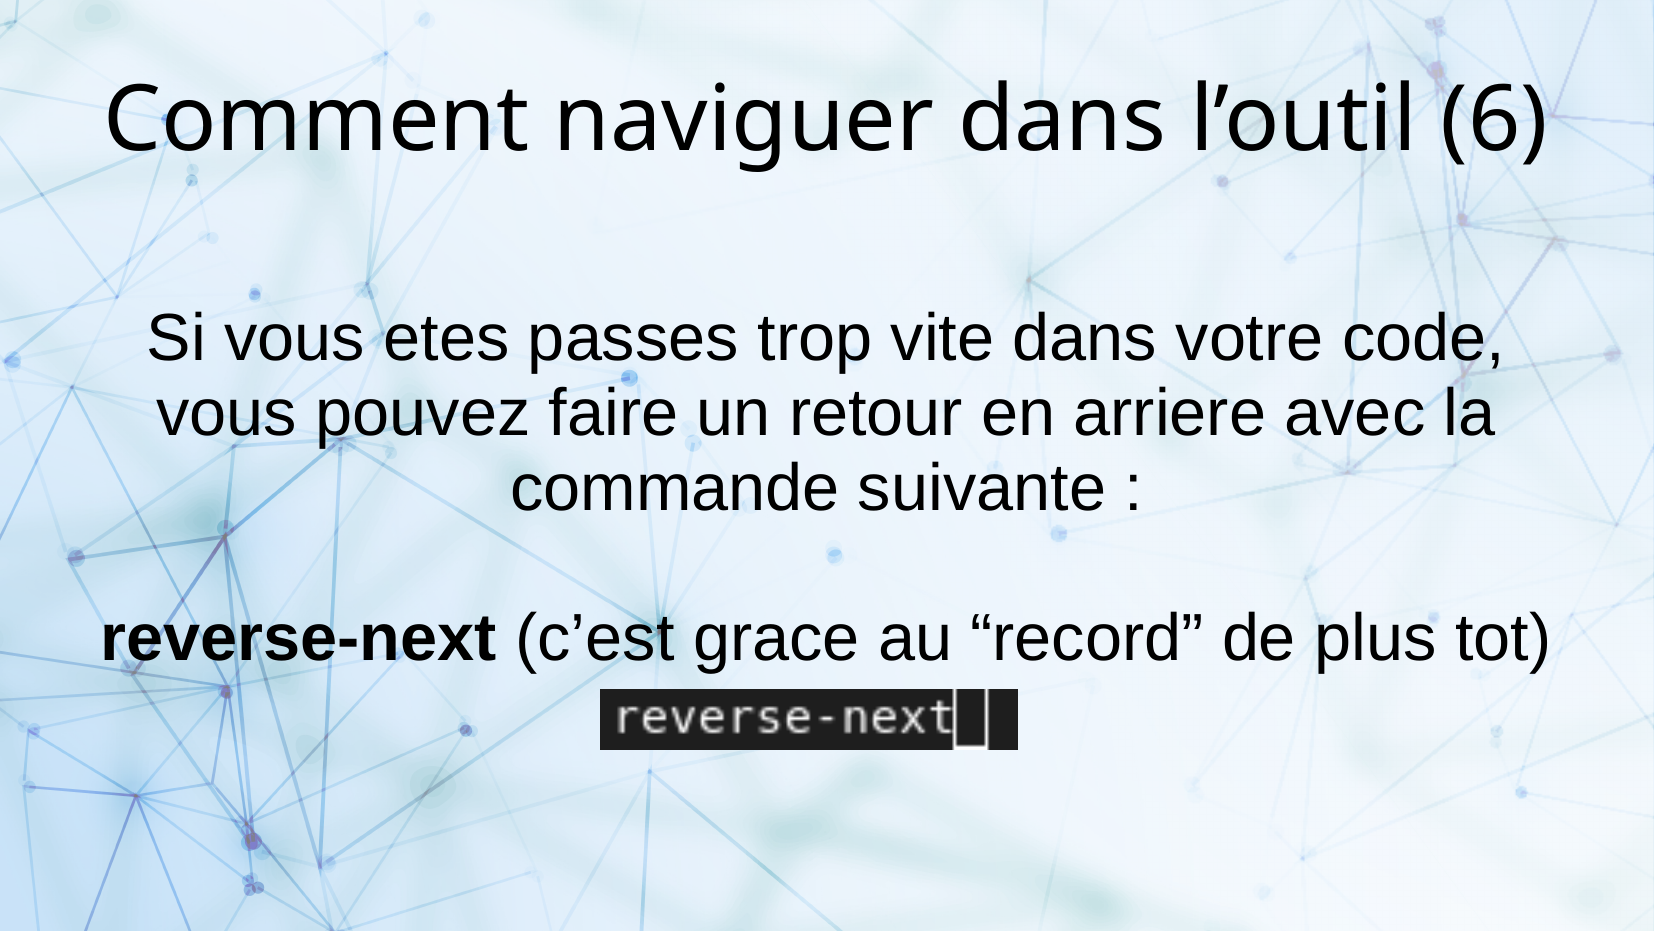

# Comment naviguer dans l’outil (6)
Si vous etes passes trop vite dans votre code, vous pouvez faire un retour en arriere avec la commande suivante :
reverse-next (c’est grace au “record” de plus tot)